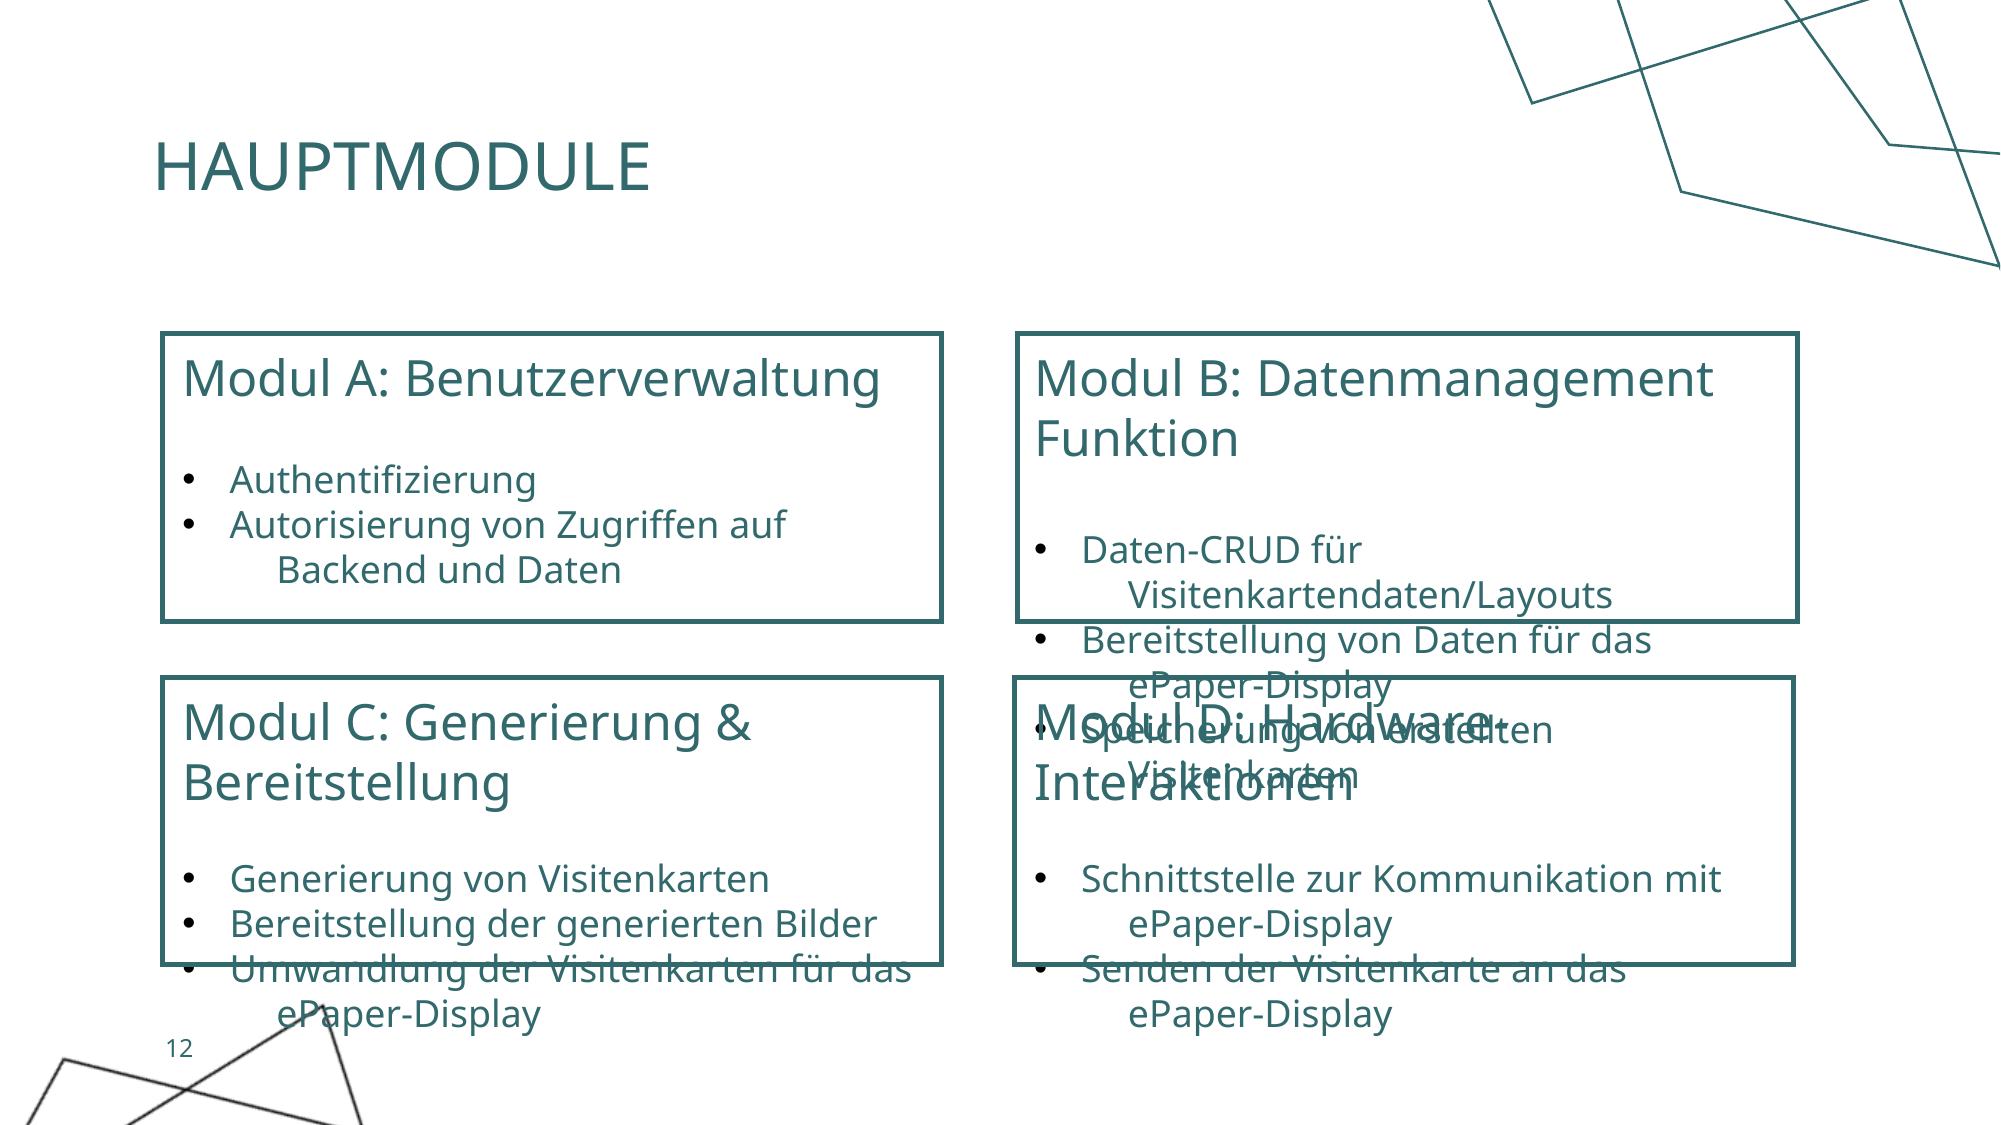

# Hauptmodule
Modul A: Benutzerverwaltung
Authentifizierung
Autorisierung von Zugriffen auf Backend und Daten
Modul B: Datenmanagement Funktion
Daten-CRUD für Visitenkartendaten/Layouts
Bereitstellung von Daten für das ePaper-Display
Speicherung von erstellten Visitenkarten
Modul C: Generierung & Bereitstellung
Generierung von Visitenkarten
Bereitstellung der generierten Bilder
Umwandlung der Visitenkarten für das ePaper-Display
Modul D: Hardware-Interaktionen
Schnittstelle zur Kommunikation mit ePaper-Display
Senden der Visitenkarte an das ePaper-Display